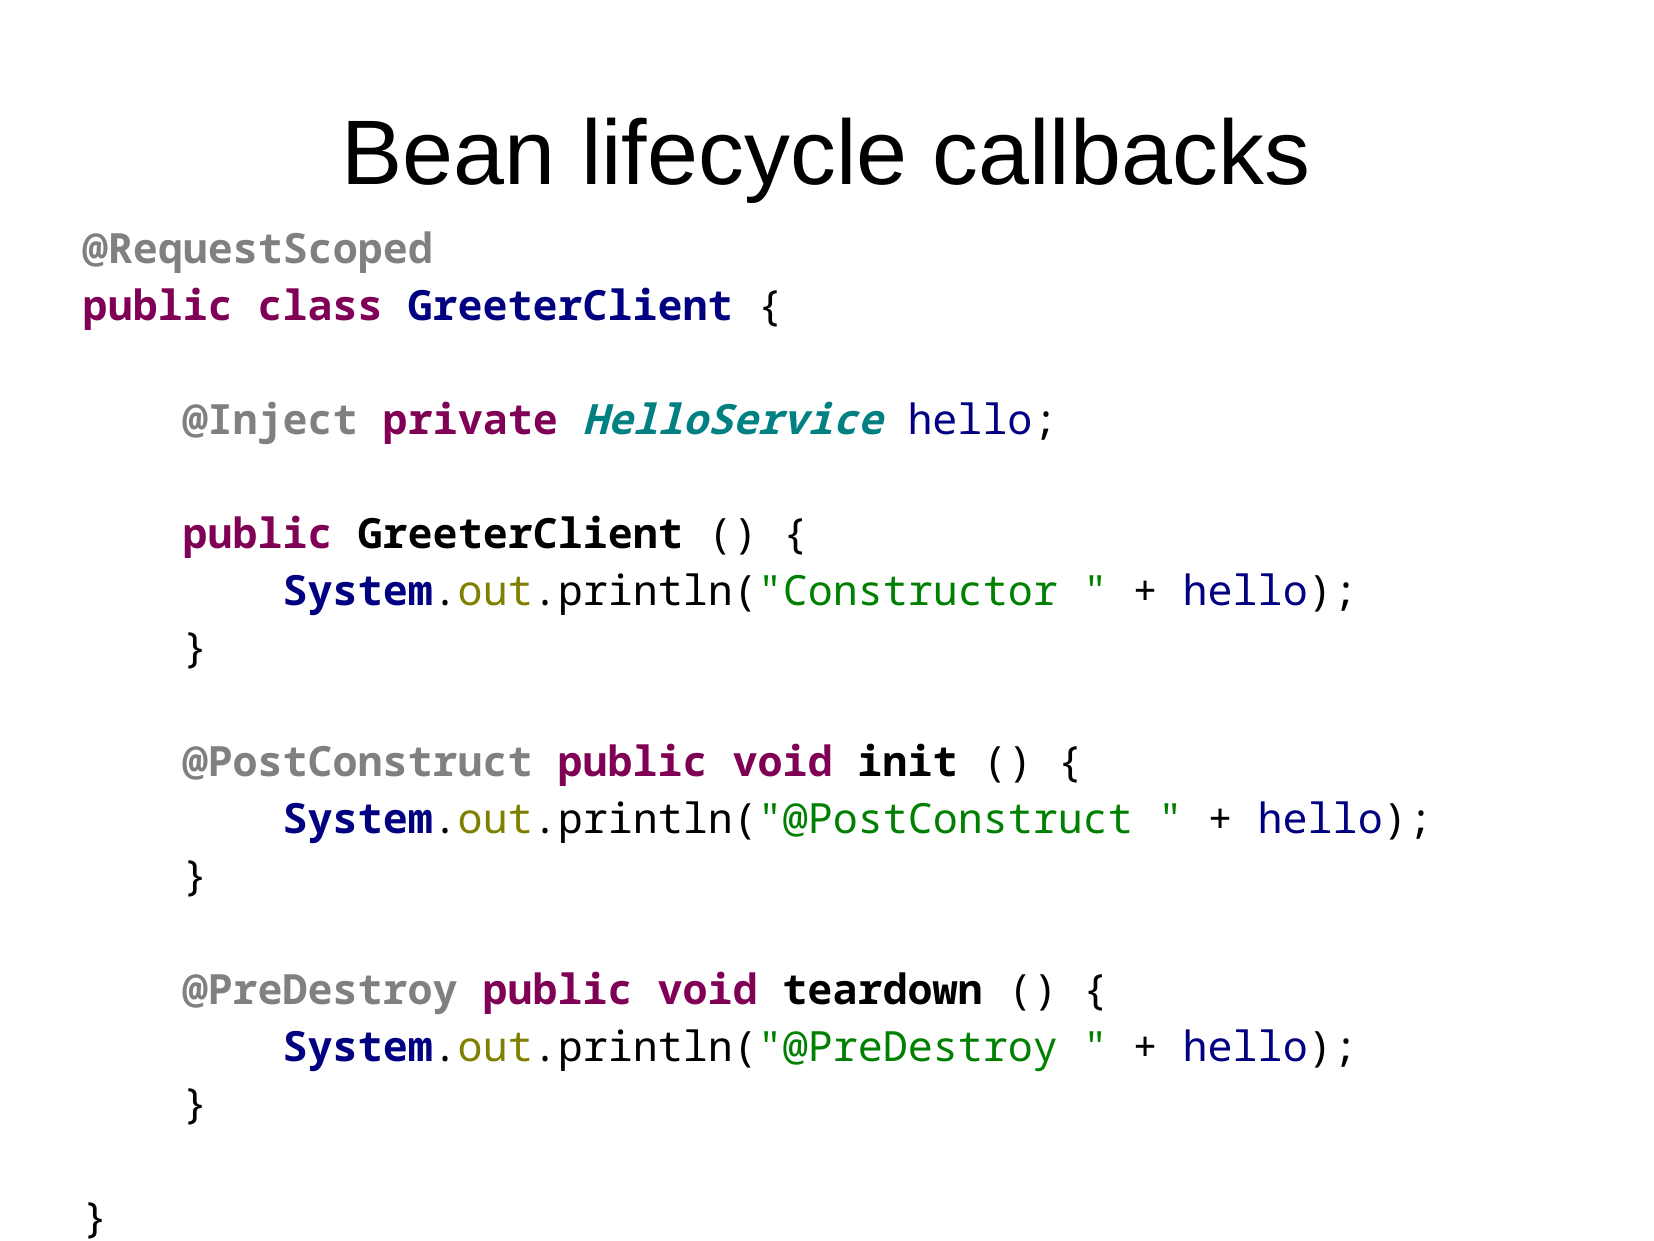

# Bean lifecycle callbacks
@RequestScoped
public class GreeterClient {
 @Inject private HelloService hello;
 public GreeterClient () {
 System.out.println("Constructor " + hello);
 }
 @PostConstruct public void init () {
 System.out.println("@PostConstruct " + hello);
 }
 @PreDestroy public void teardown () {
 System.out.println("@PreDestroy " + hello);
 }
}